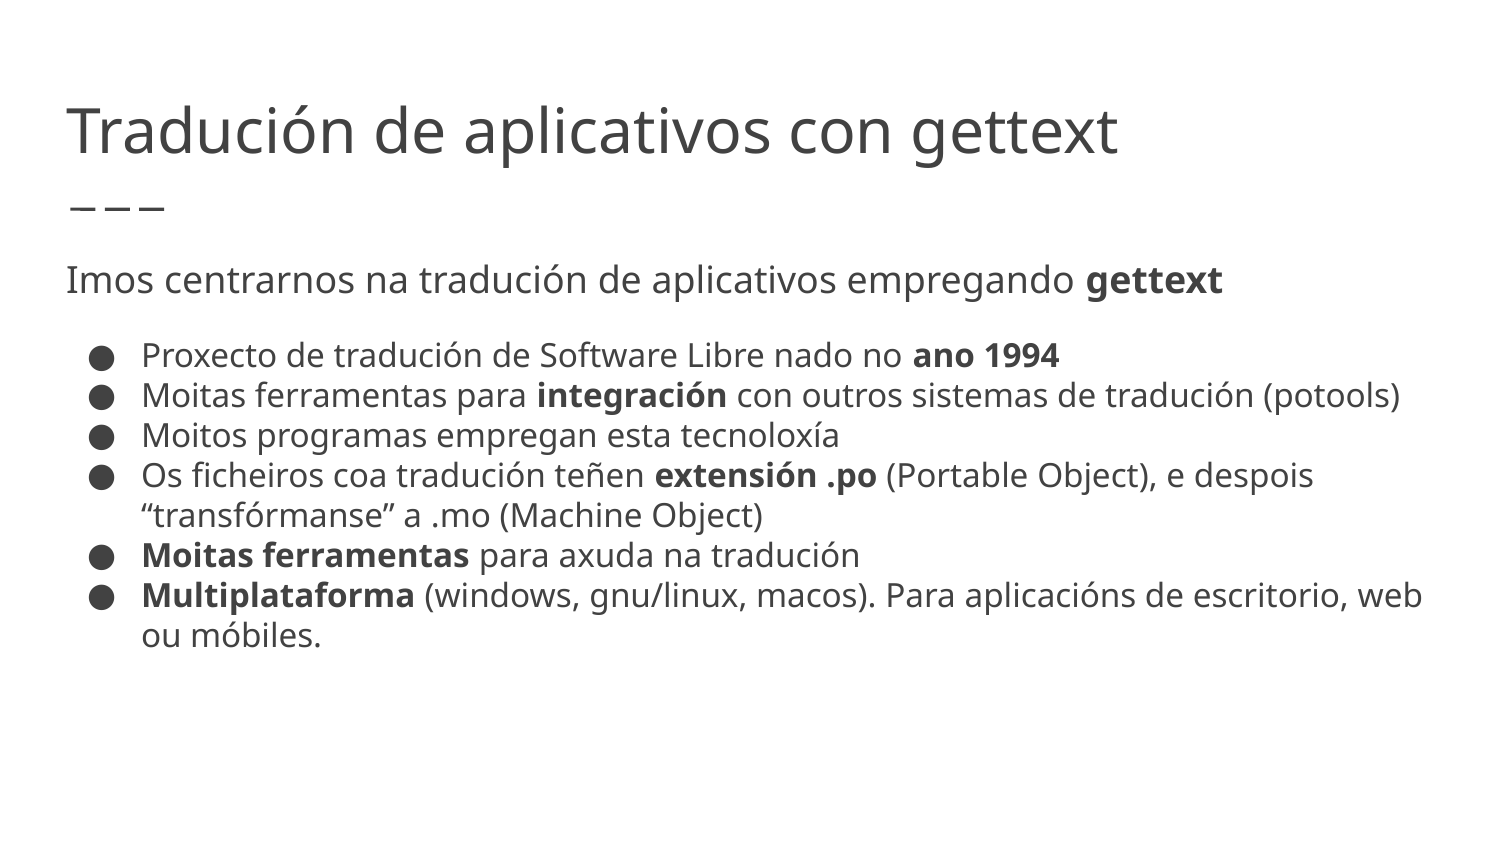

# Tradución de aplicativos con gettext
Imos centrarnos na tradución de aplicativos empregando gettext
Proxecto de tradución de Software Libre nado no ano 1994
Moitas ferramentas para integración con outros sistemas de tradución (potools)
Moitos programas empregan esta tecnoloxía
Os ficheiros coa tradución teñen extensión .po (Portable Object), e despois “transfórmanse” a .mo (Machine Object)
Moitas ferramentas para axuda na tradución
Multiplataforma (windows, gnu/linux, macos). Para aplicacións de escritorio, web ou móbiles.